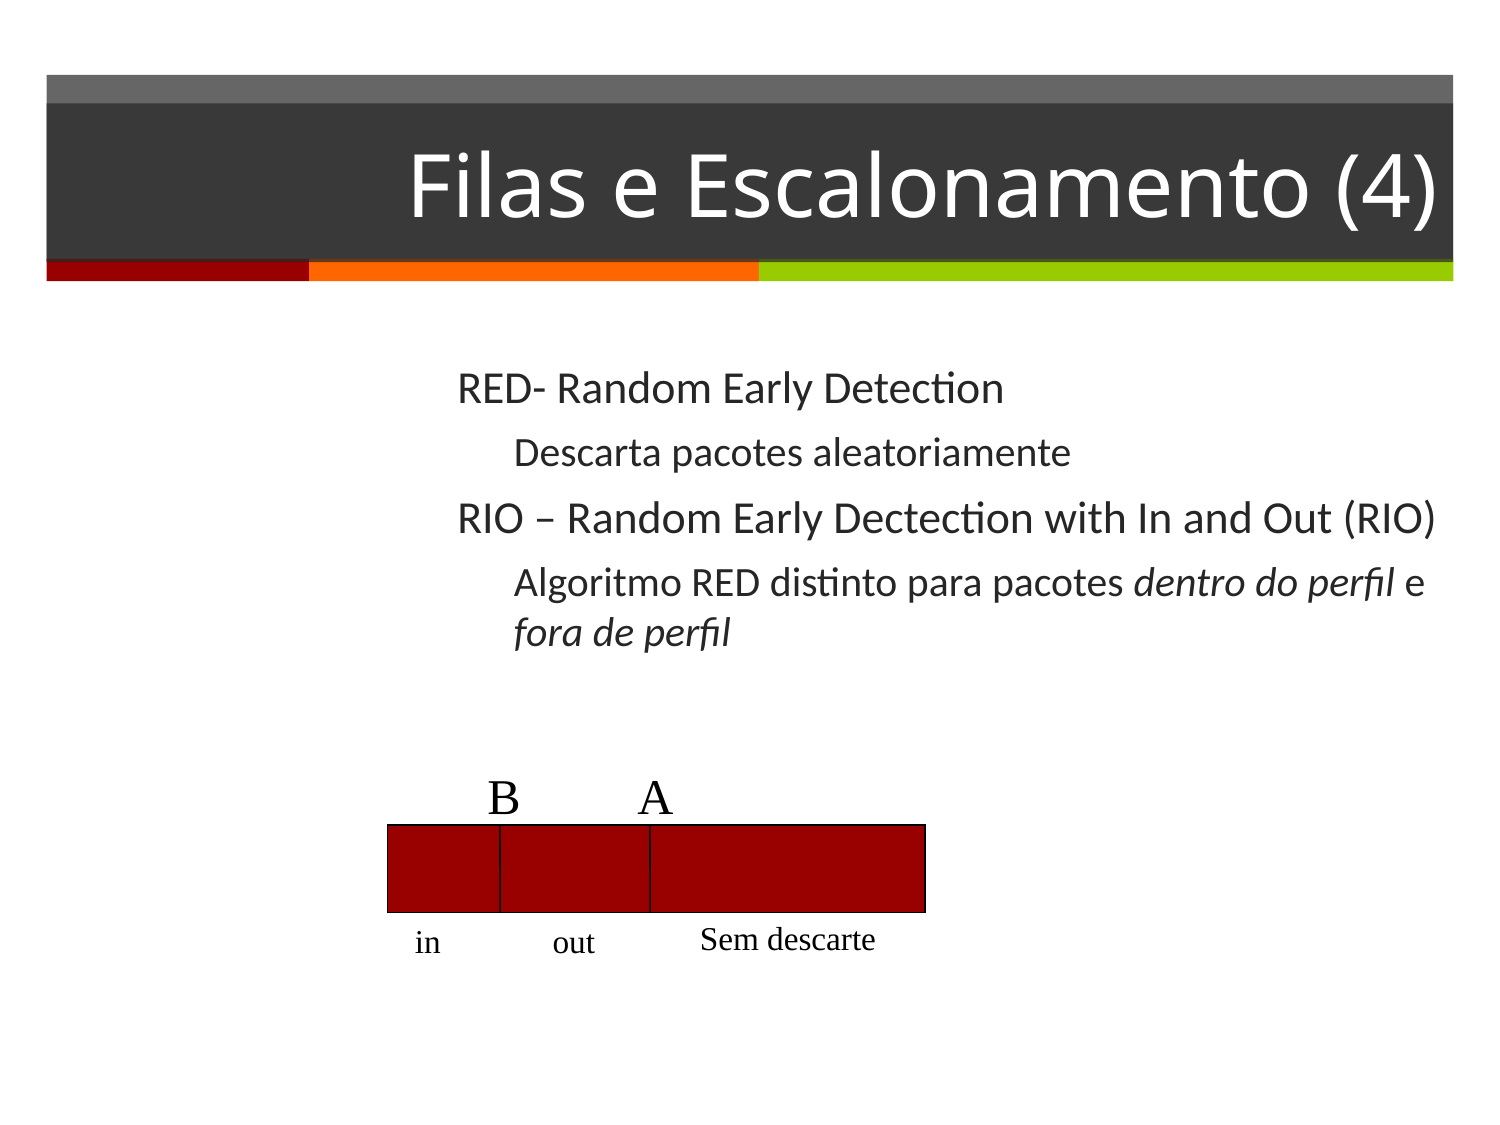

# Filas e Escalonamento (4)
RED- Random Early Detection
Descarta pacotes aleatoriamente
RIO – Random Early Dectection with In and Out (RIO)
Algoritmo RED distinto para pacotes dentro do perfil e fora de perfil
B
A
Sem descarte
in
out